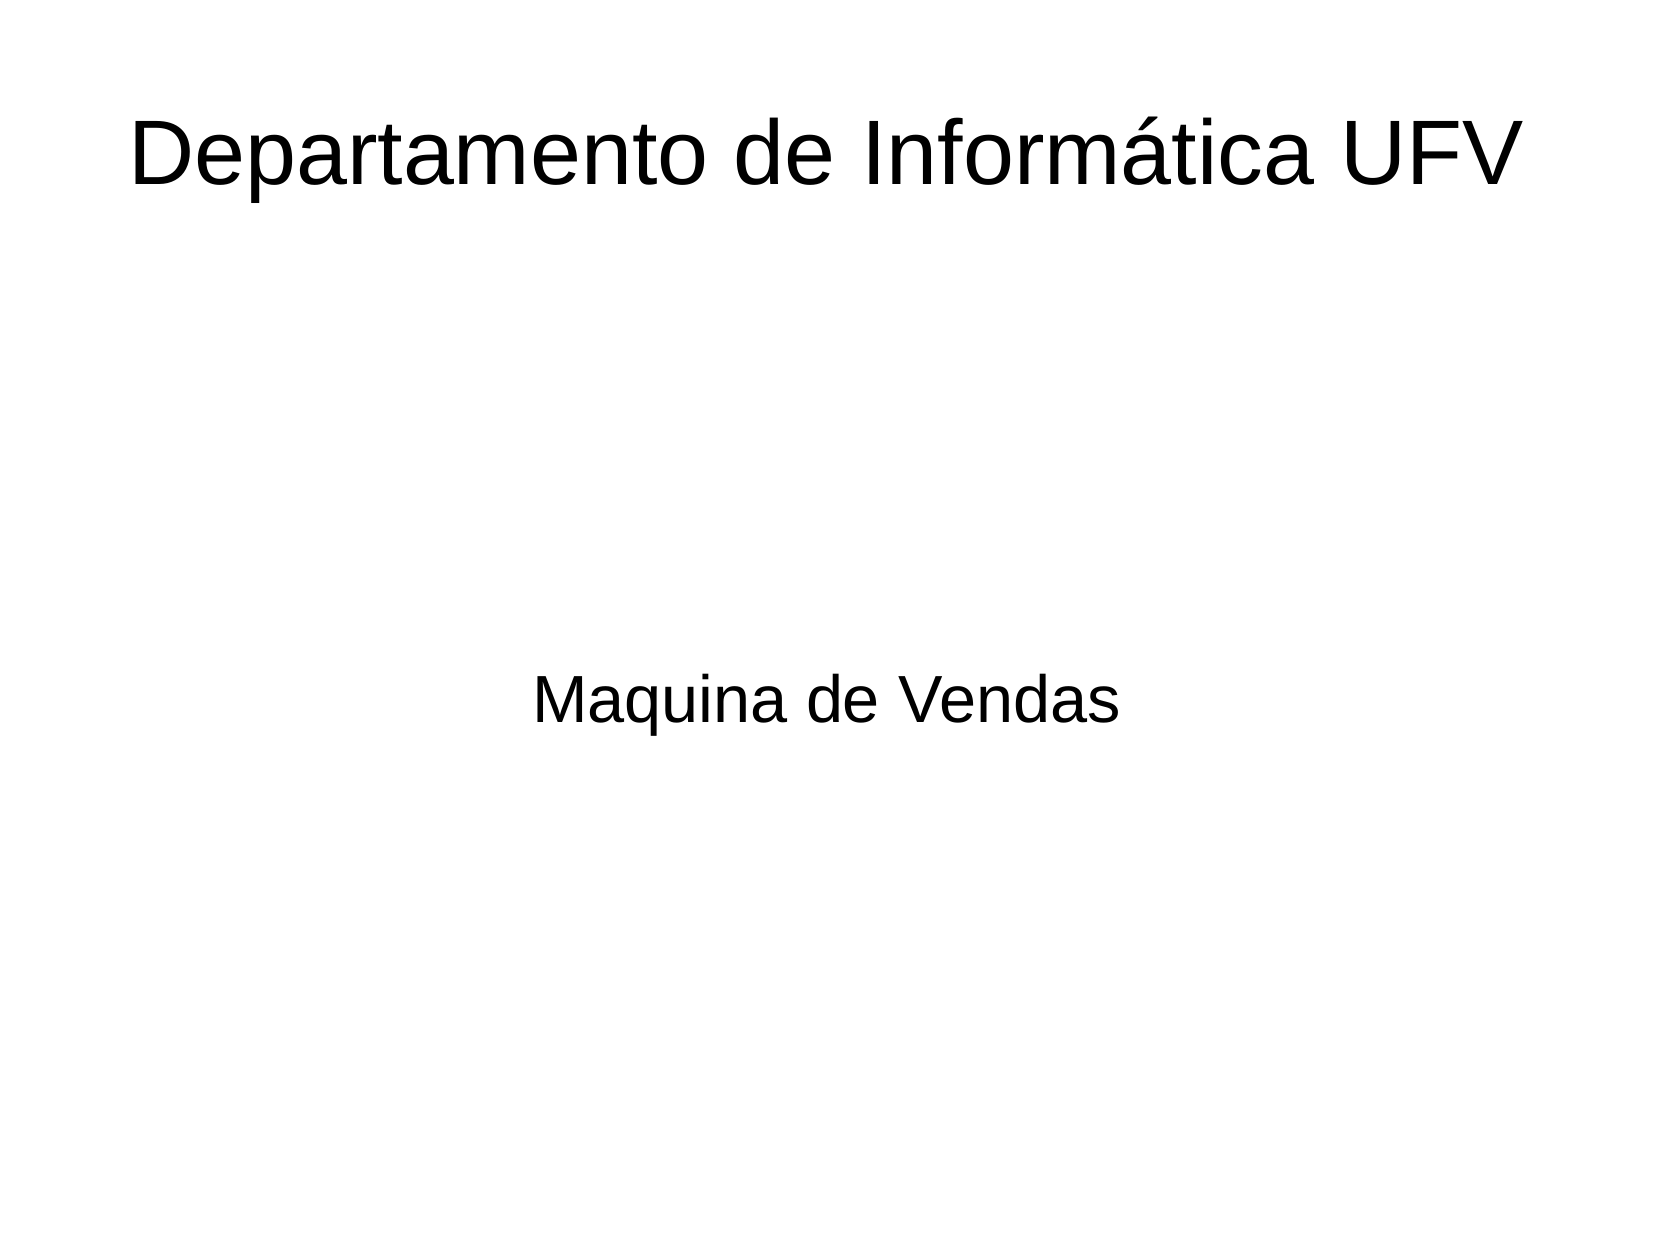

# Departamento de Informática UFV
Maquina de Vendas